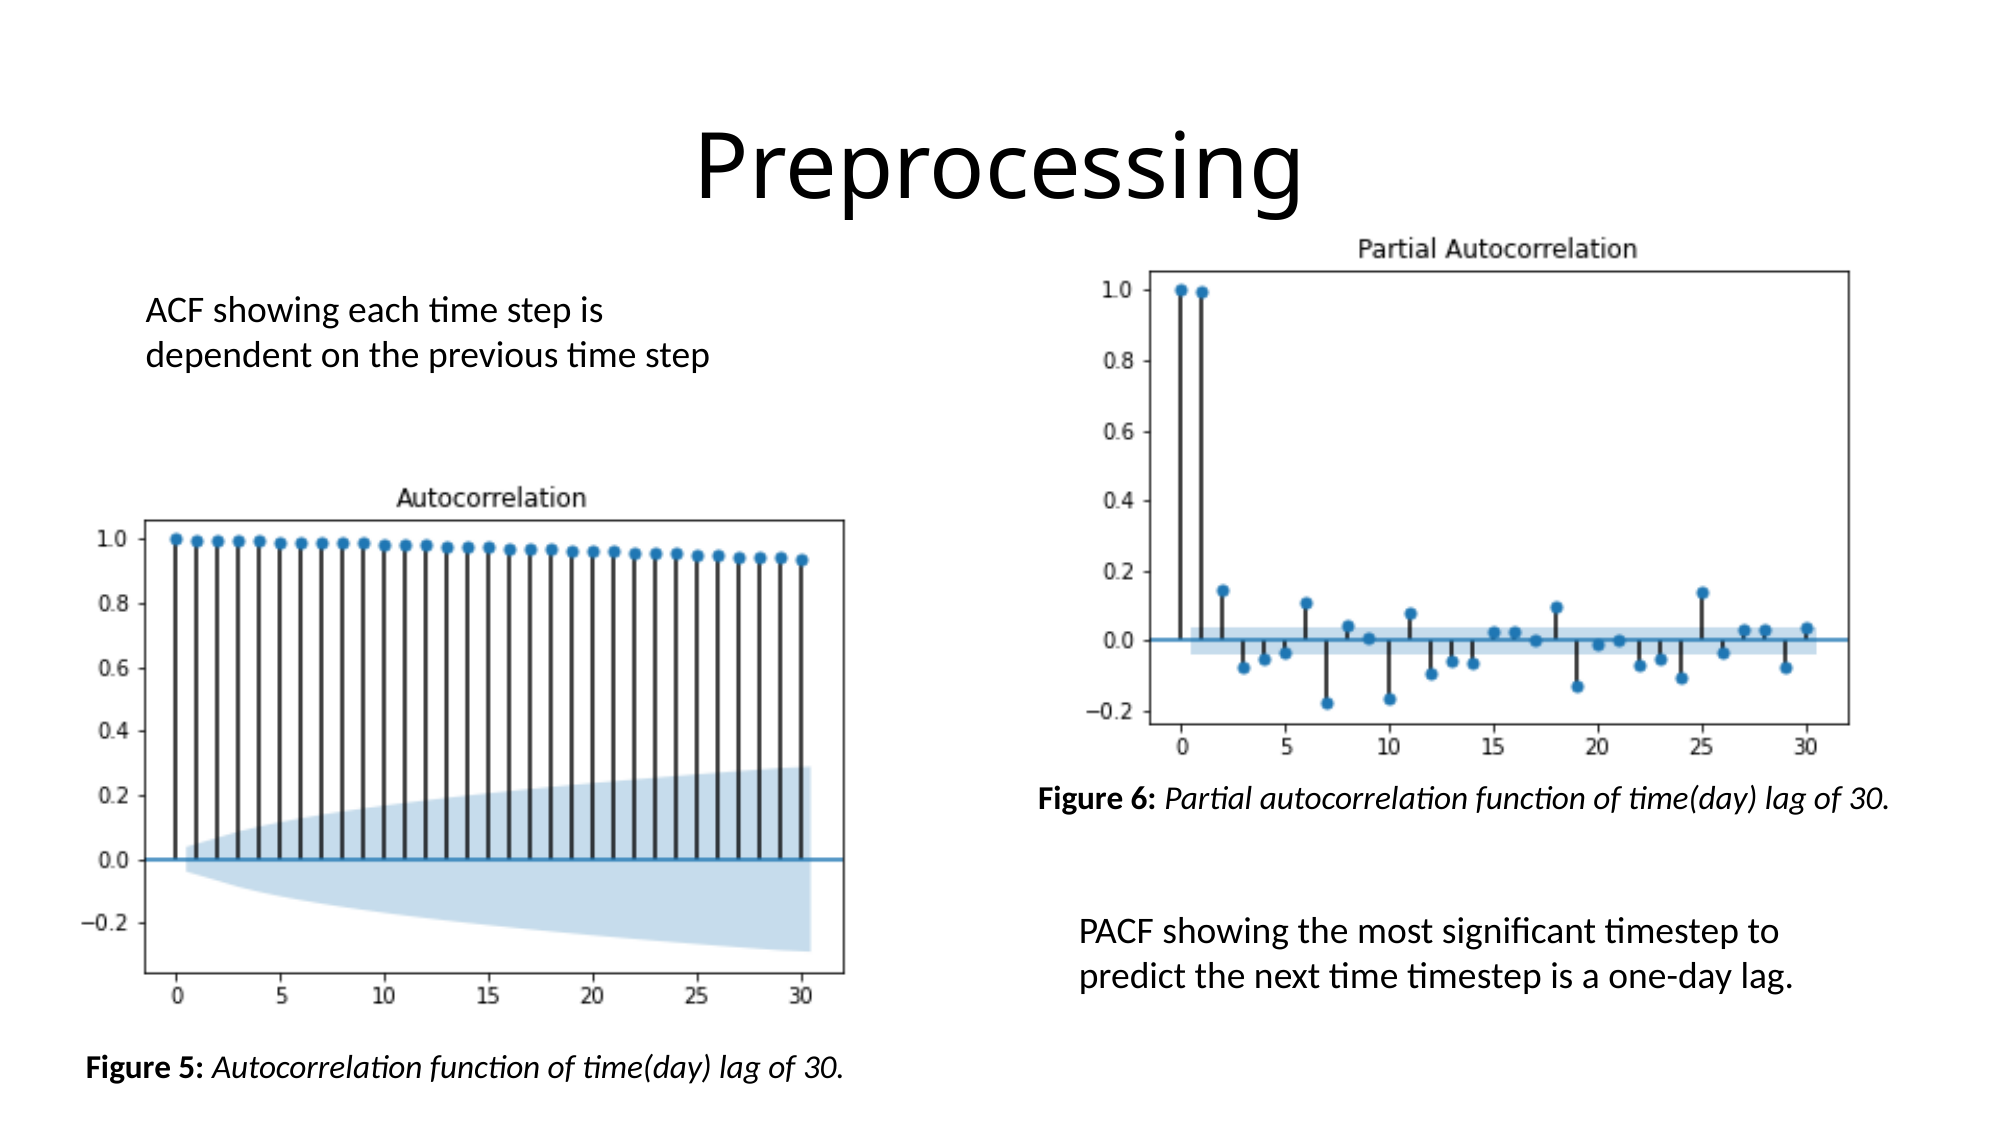

# Preprocessing
ACF showing each time step is dependent on the previous time step
Figure 6: Partial autocorrelation function of time(day) lag of 30.
PACF showing the most significant timestep to predict the next time timestep is a one-day lag.
Figure 5: Autocorrelation function of time(day) lag of 30.